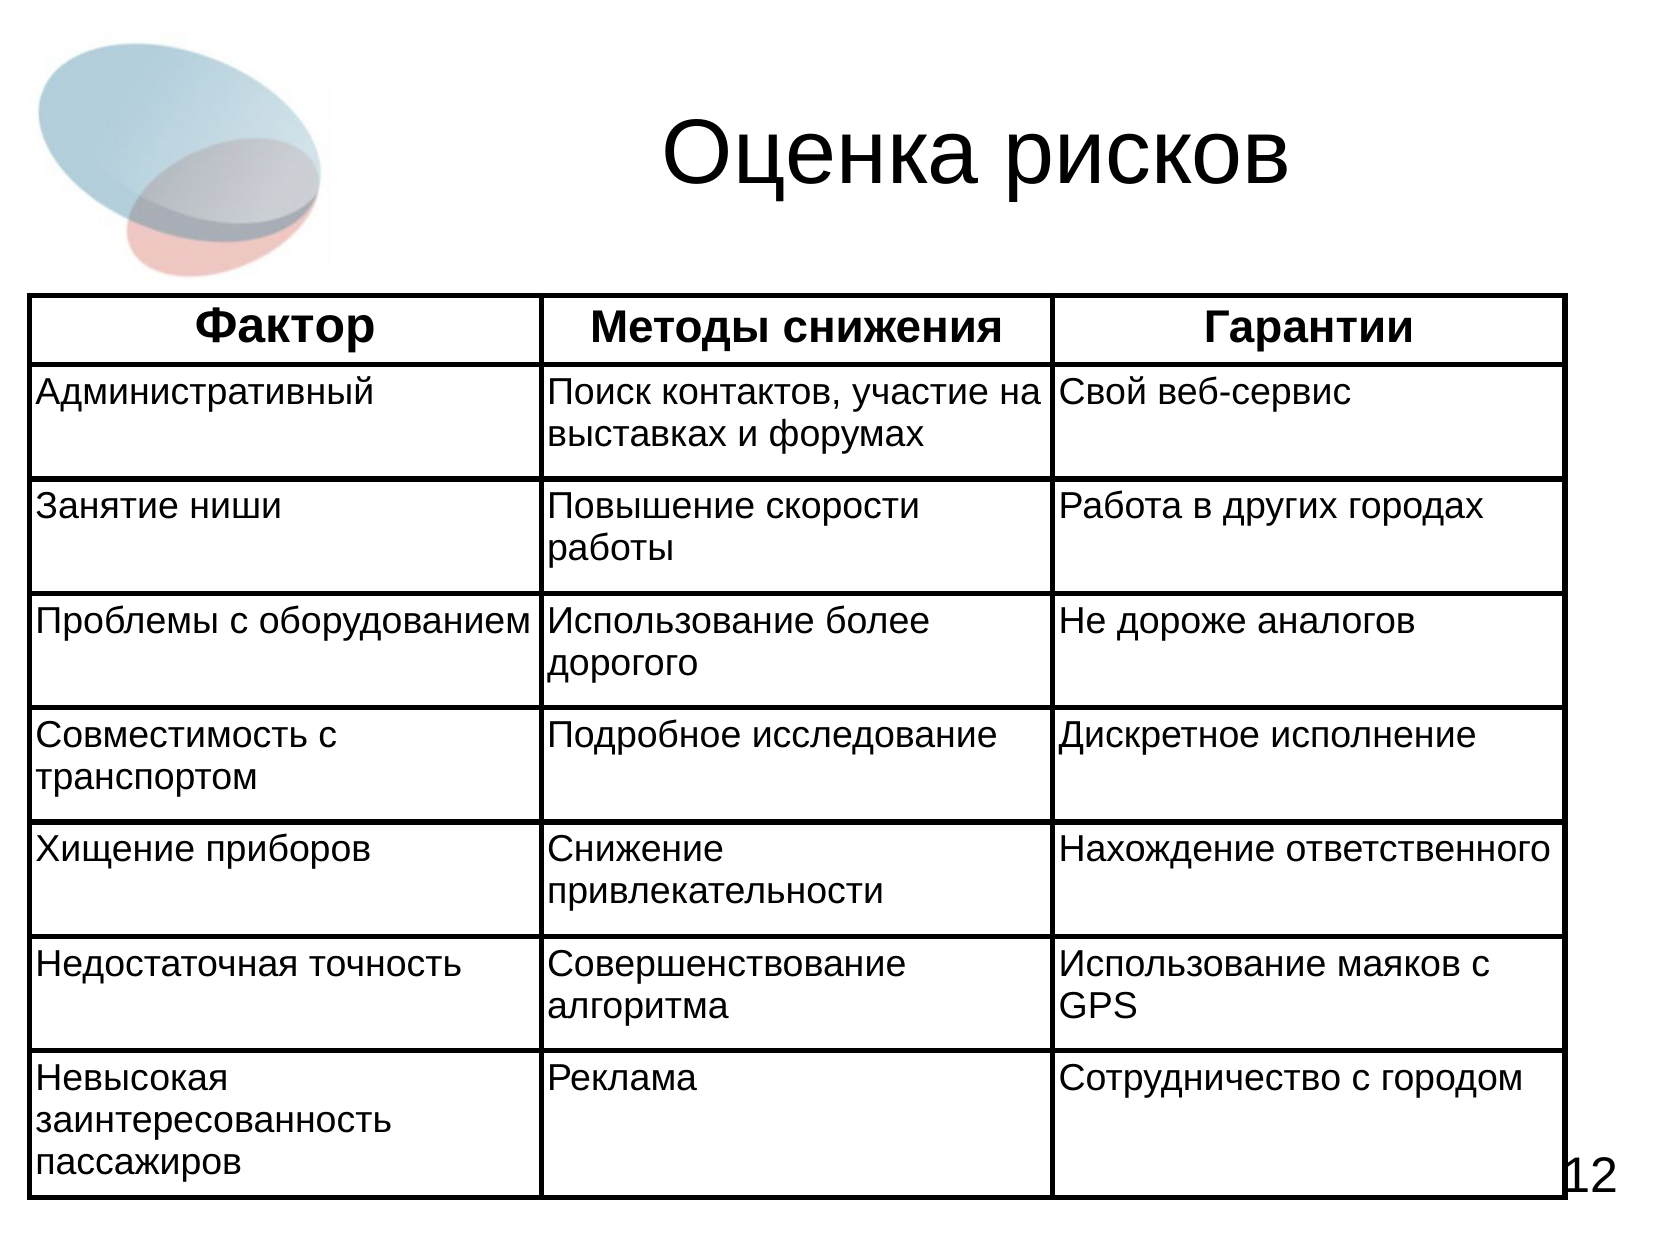

# Оценка рисков
| Фактор | Методы снижения | Гарантии |
| --- | --- | --- |
| Административный | Поиск контактов, участие на выставках и форумах | Свой веб-сервис |
| Занятие ниши | Повышение скорости работы | Работа в других городах |
| Проблемы с оборудованием | Использование более дорогого | Не дороже аналогов |
| Совместимость с транспортом | Подробное исследование | Дискретное исполнение |
| Хищение приборов | Снижение привлекательности | Нахождение ответственного |
| Недостаточная точность | Совершенствование алгоритма | Использование маяков с GPS |
| Невысокая заинтересованность пассажиров | Реклама | Сотрудничество с городом |
12